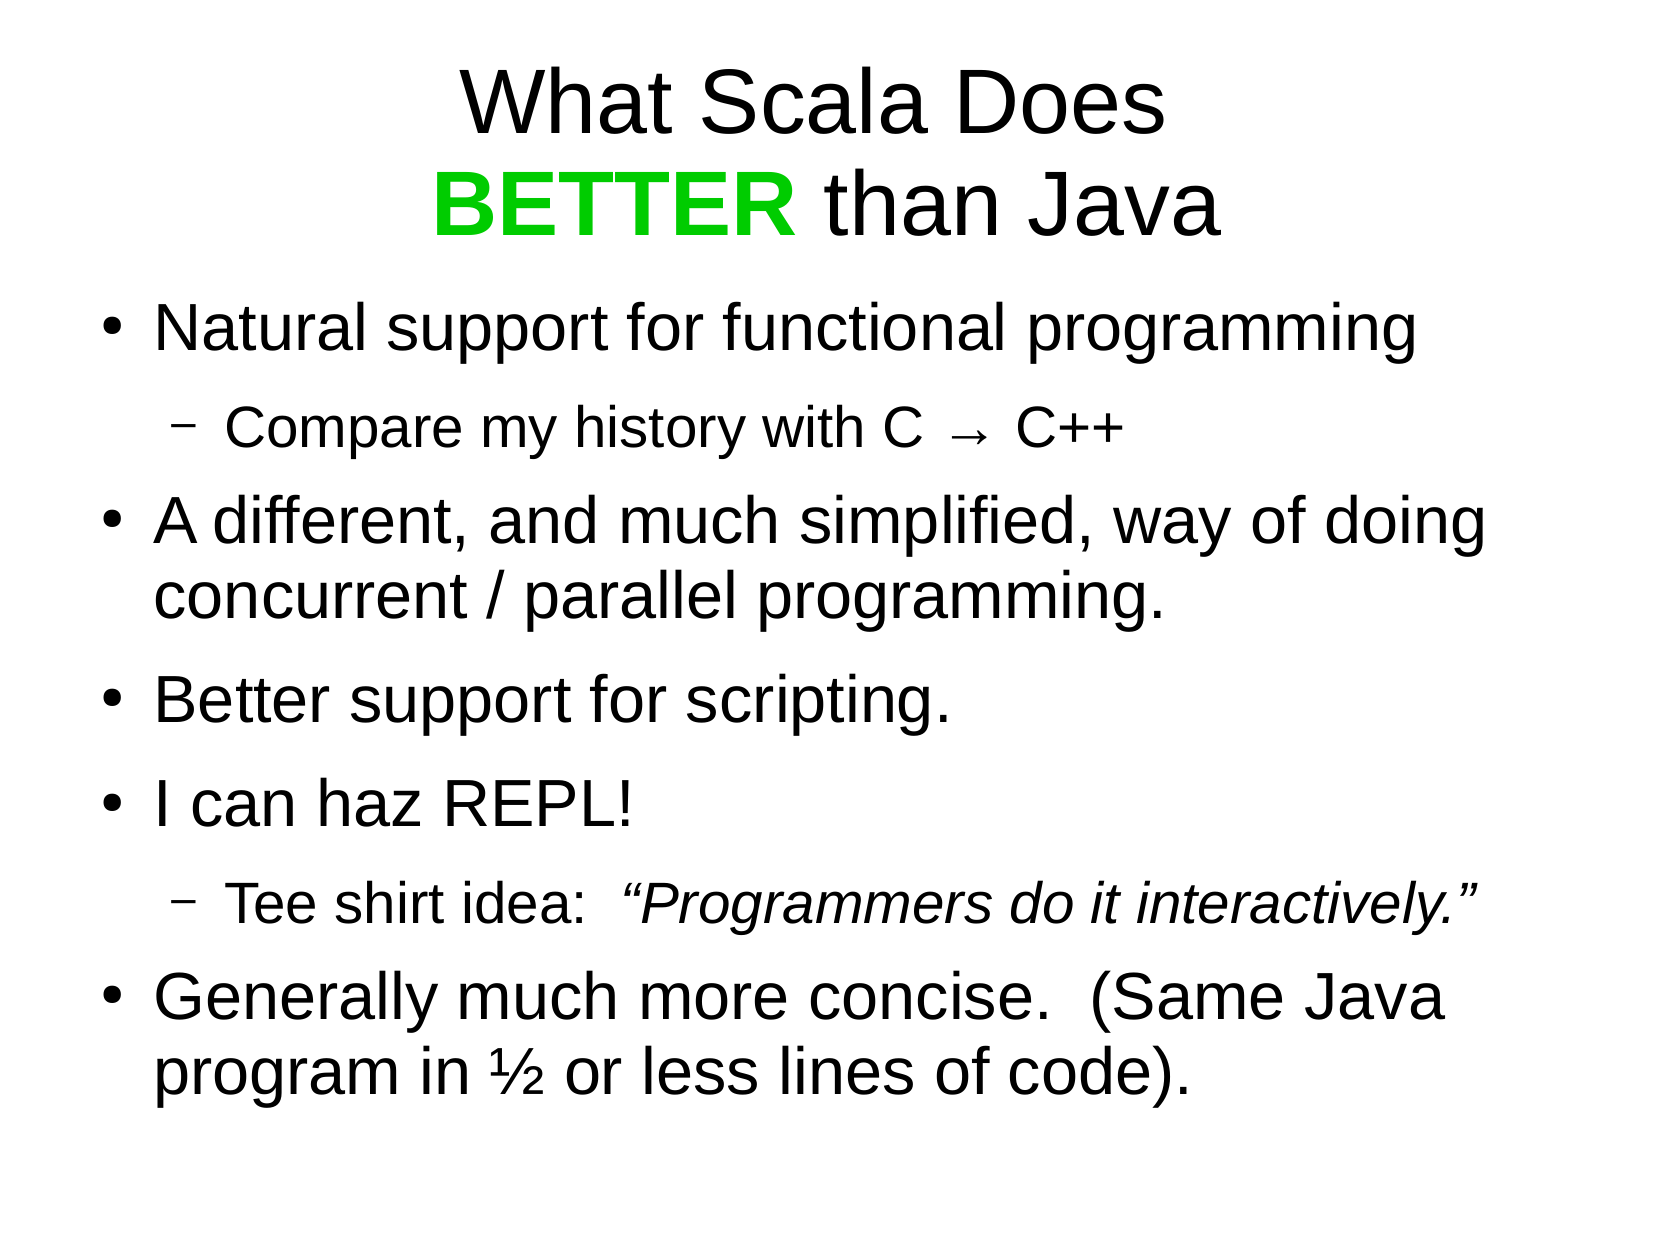

# What Scala Does BETTER than Java
Natural support for functional programming
Compare my history with C → C++
A different, and much simplified, way of doing concurrent / parallel programming.
Better support for scripting.
I can haz REPL!
Tee shirt idea: “Programmers do it interactively.”
Generally much more concise. (Same Java program in ½ or less lines of code).